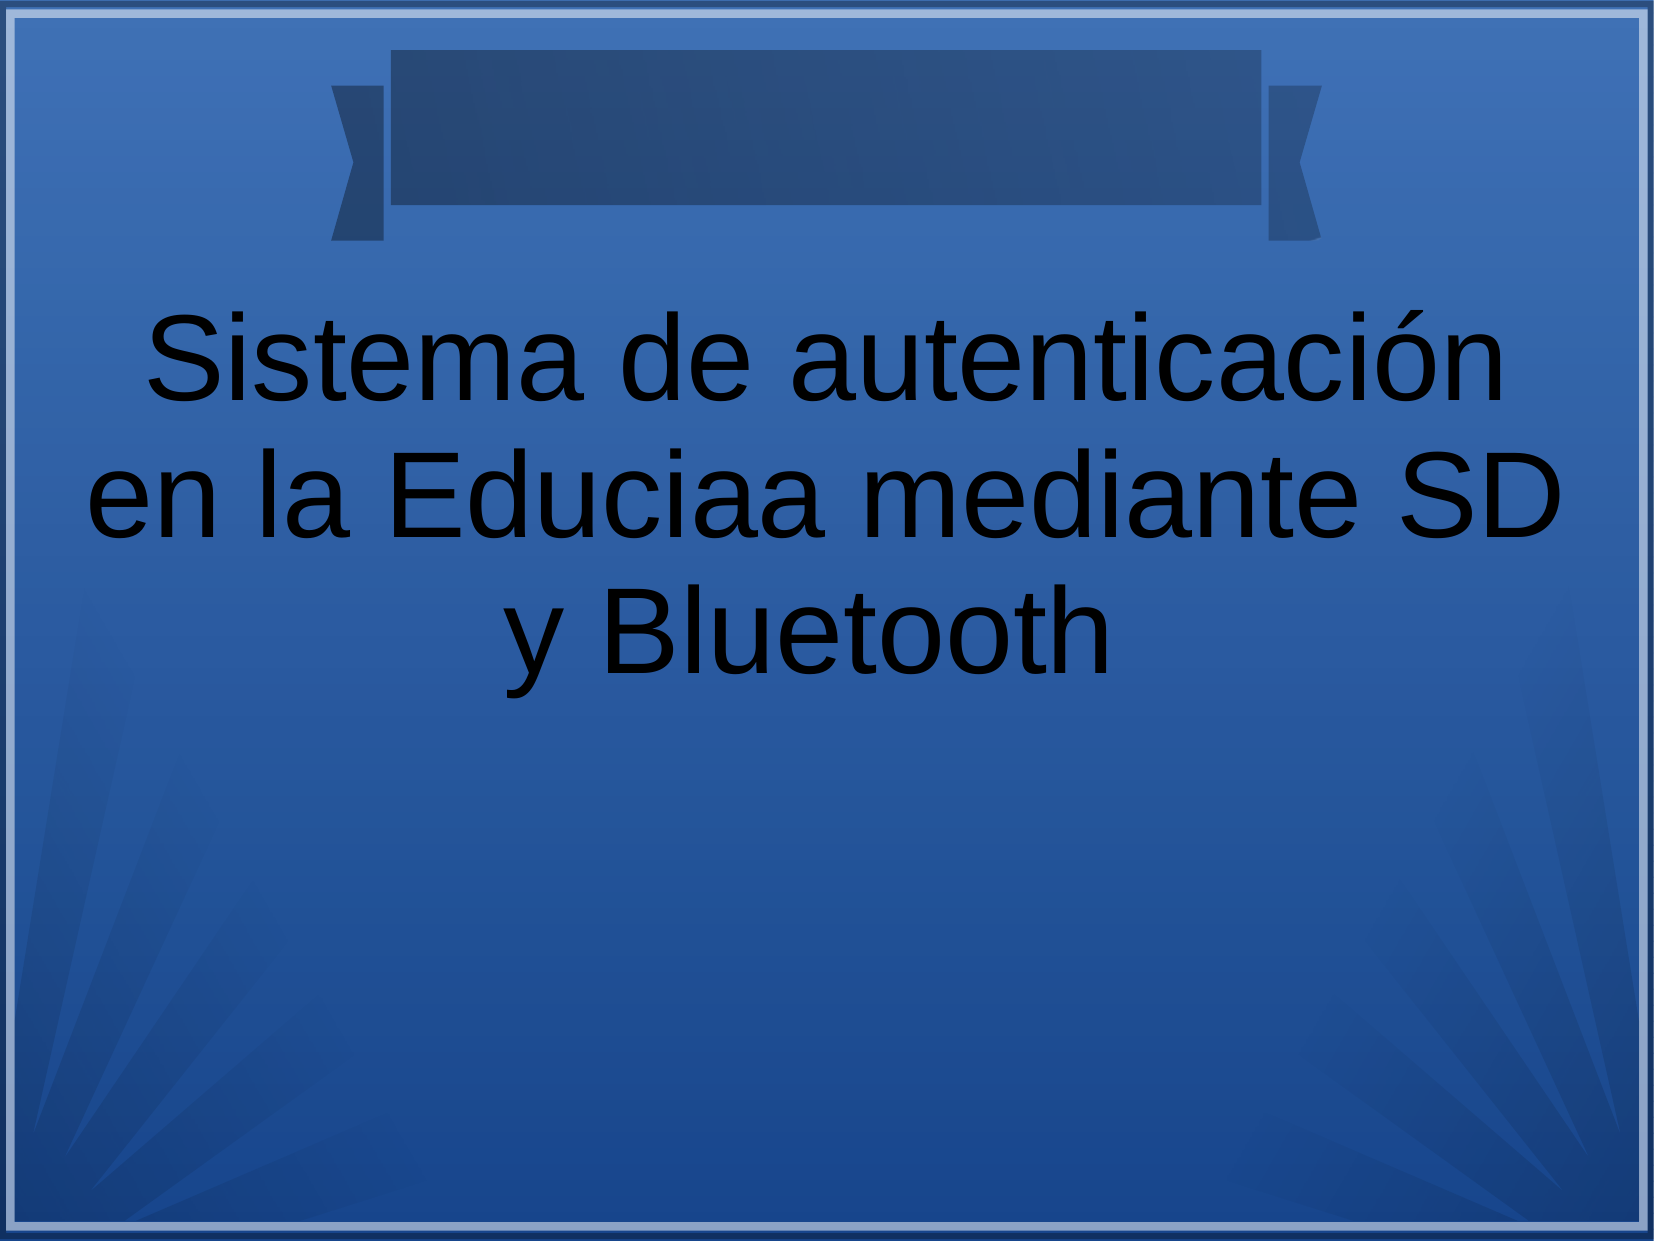

# Sistema de autenticación en la Educiaa mediante SD y Bluetooth